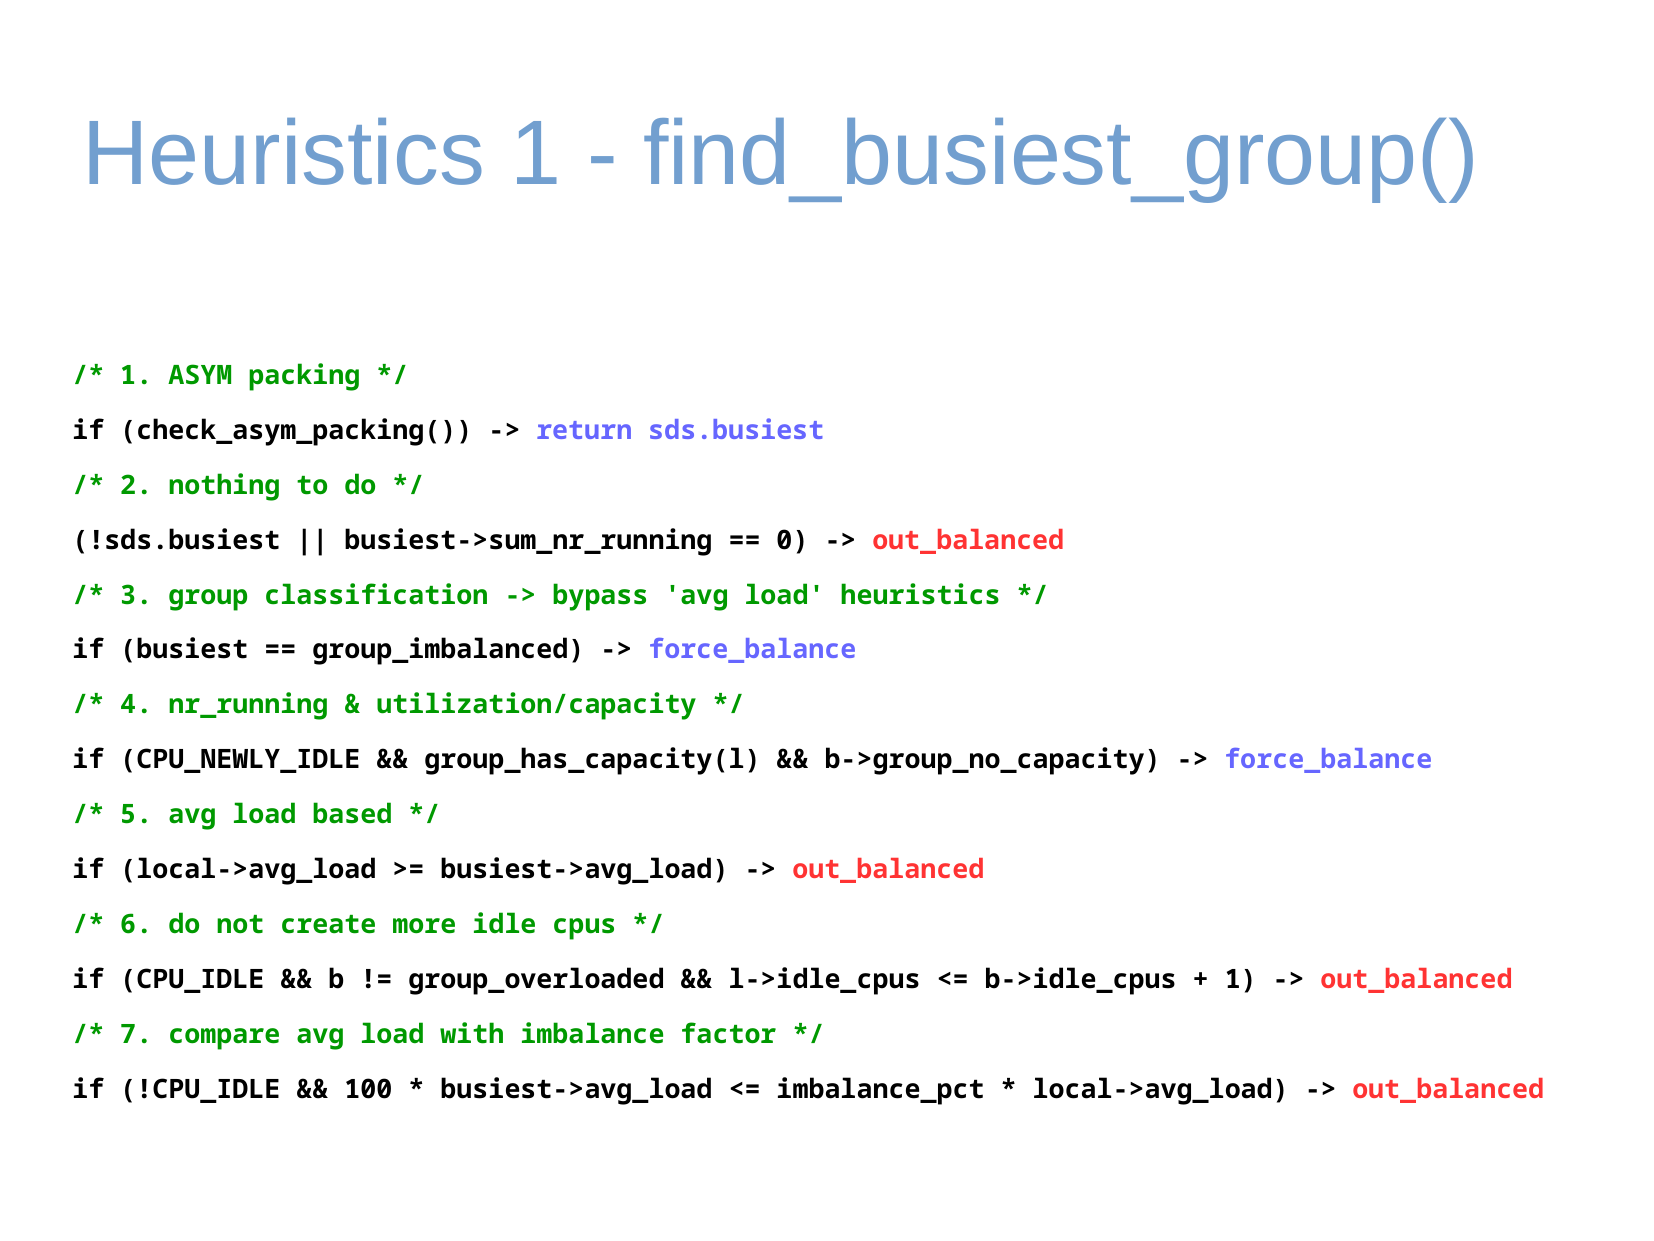

# Heuristics 1 - find_busiest_group()
/* 1. ASYM packing */
if (check_asym_packing()) -> return sds.busiest
/* 2. nothing to do */
(!sds.busiest || busiest->sum_nr_running == 0) -> out_balanced
/* 3. group classification -> bypass 'avg load' heuristics */
if (busiest == group_imbalanced) -> force_balance
/* 4. nr_running & utilization/capacity */
if (CPU_NEWLY_IDLE && group_has_capacity(l) && b->group_no_capacity) -> force_balance
/* 5. avg load based */
if (local->avg_load >= busiest->avg_load) -> out_balanced
/* 6. do not create more idle cpus */
if (CPU_IDLE && b != group_overloaded && l->idle_cpus <= b->idle_cpus + 1) -> out_balanced
/* 7. compare avg load with imbalance factor */
if (!CPU_IDLE && 100 * busiest->avg_load <= imbalance_pct * local->avg_load) -> out_balanced